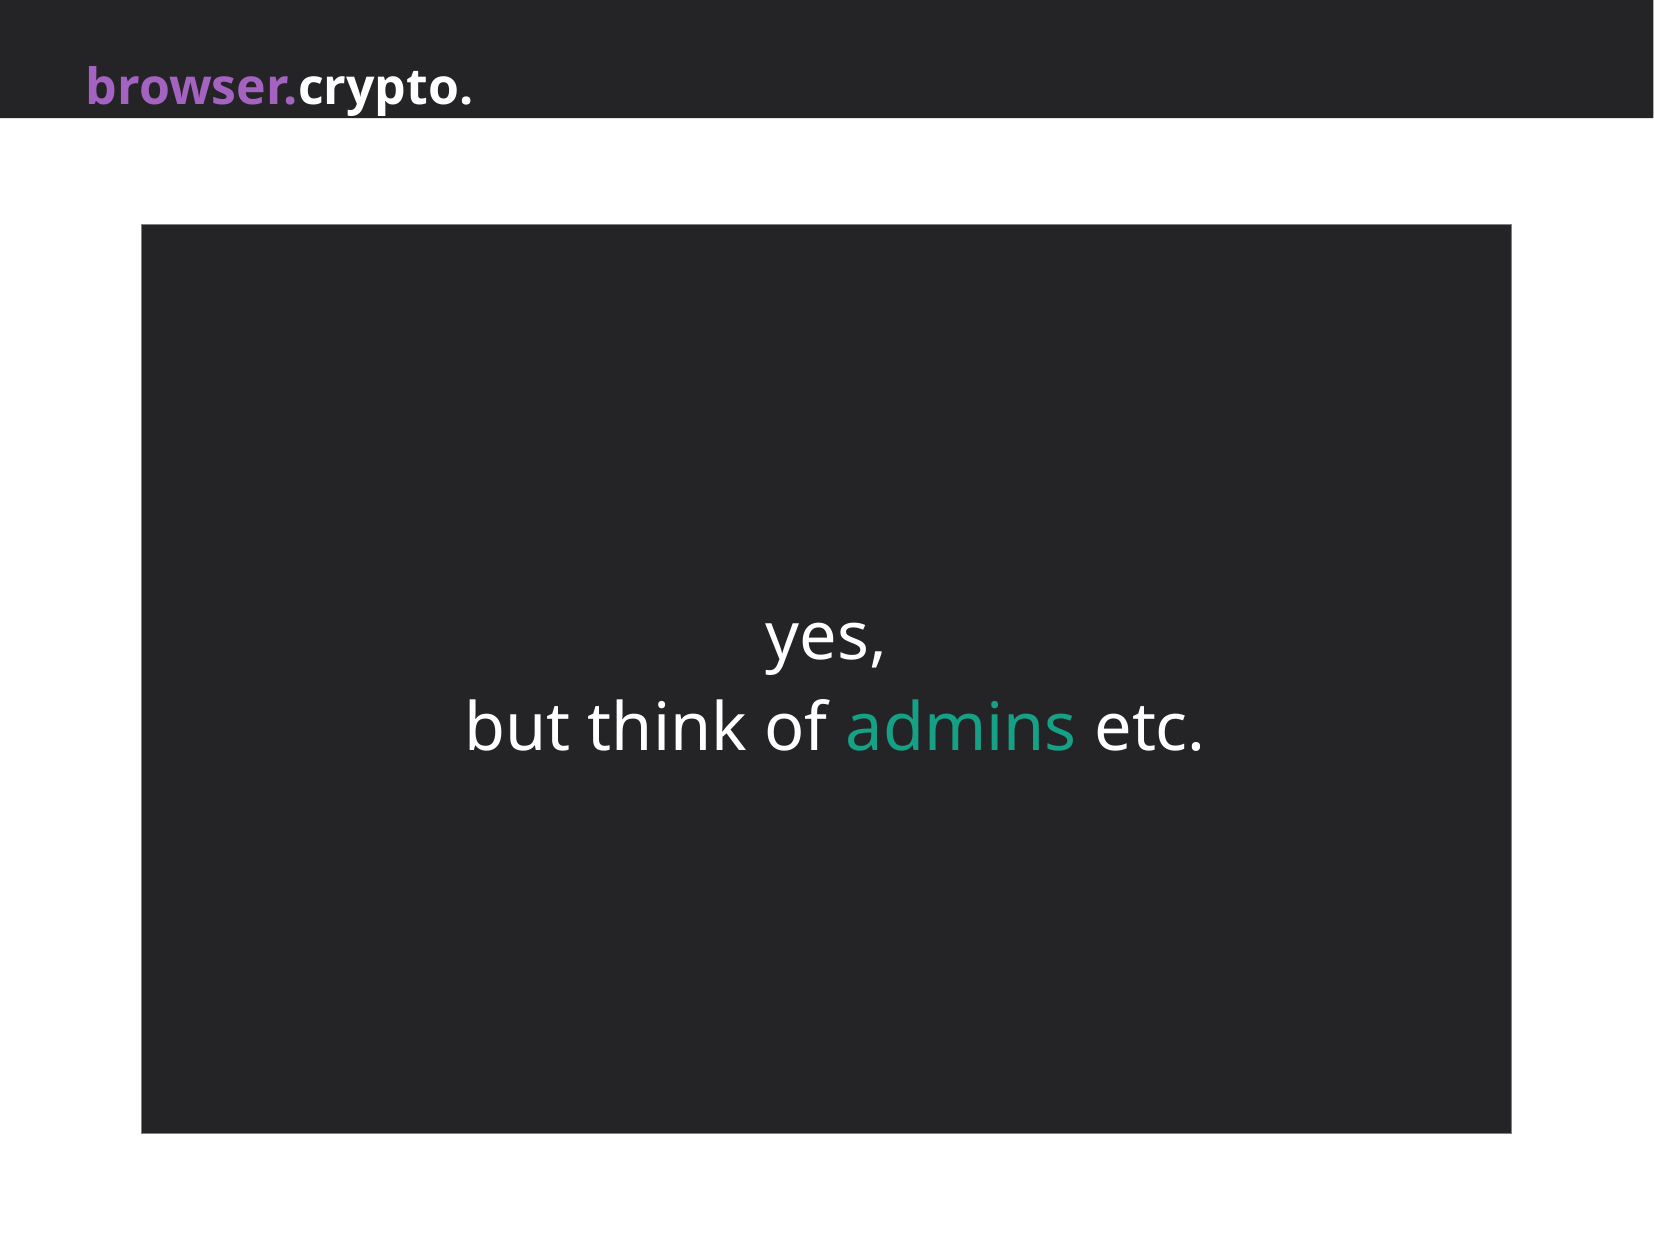

browser.crypto.
yes,
 but think of admins etc.